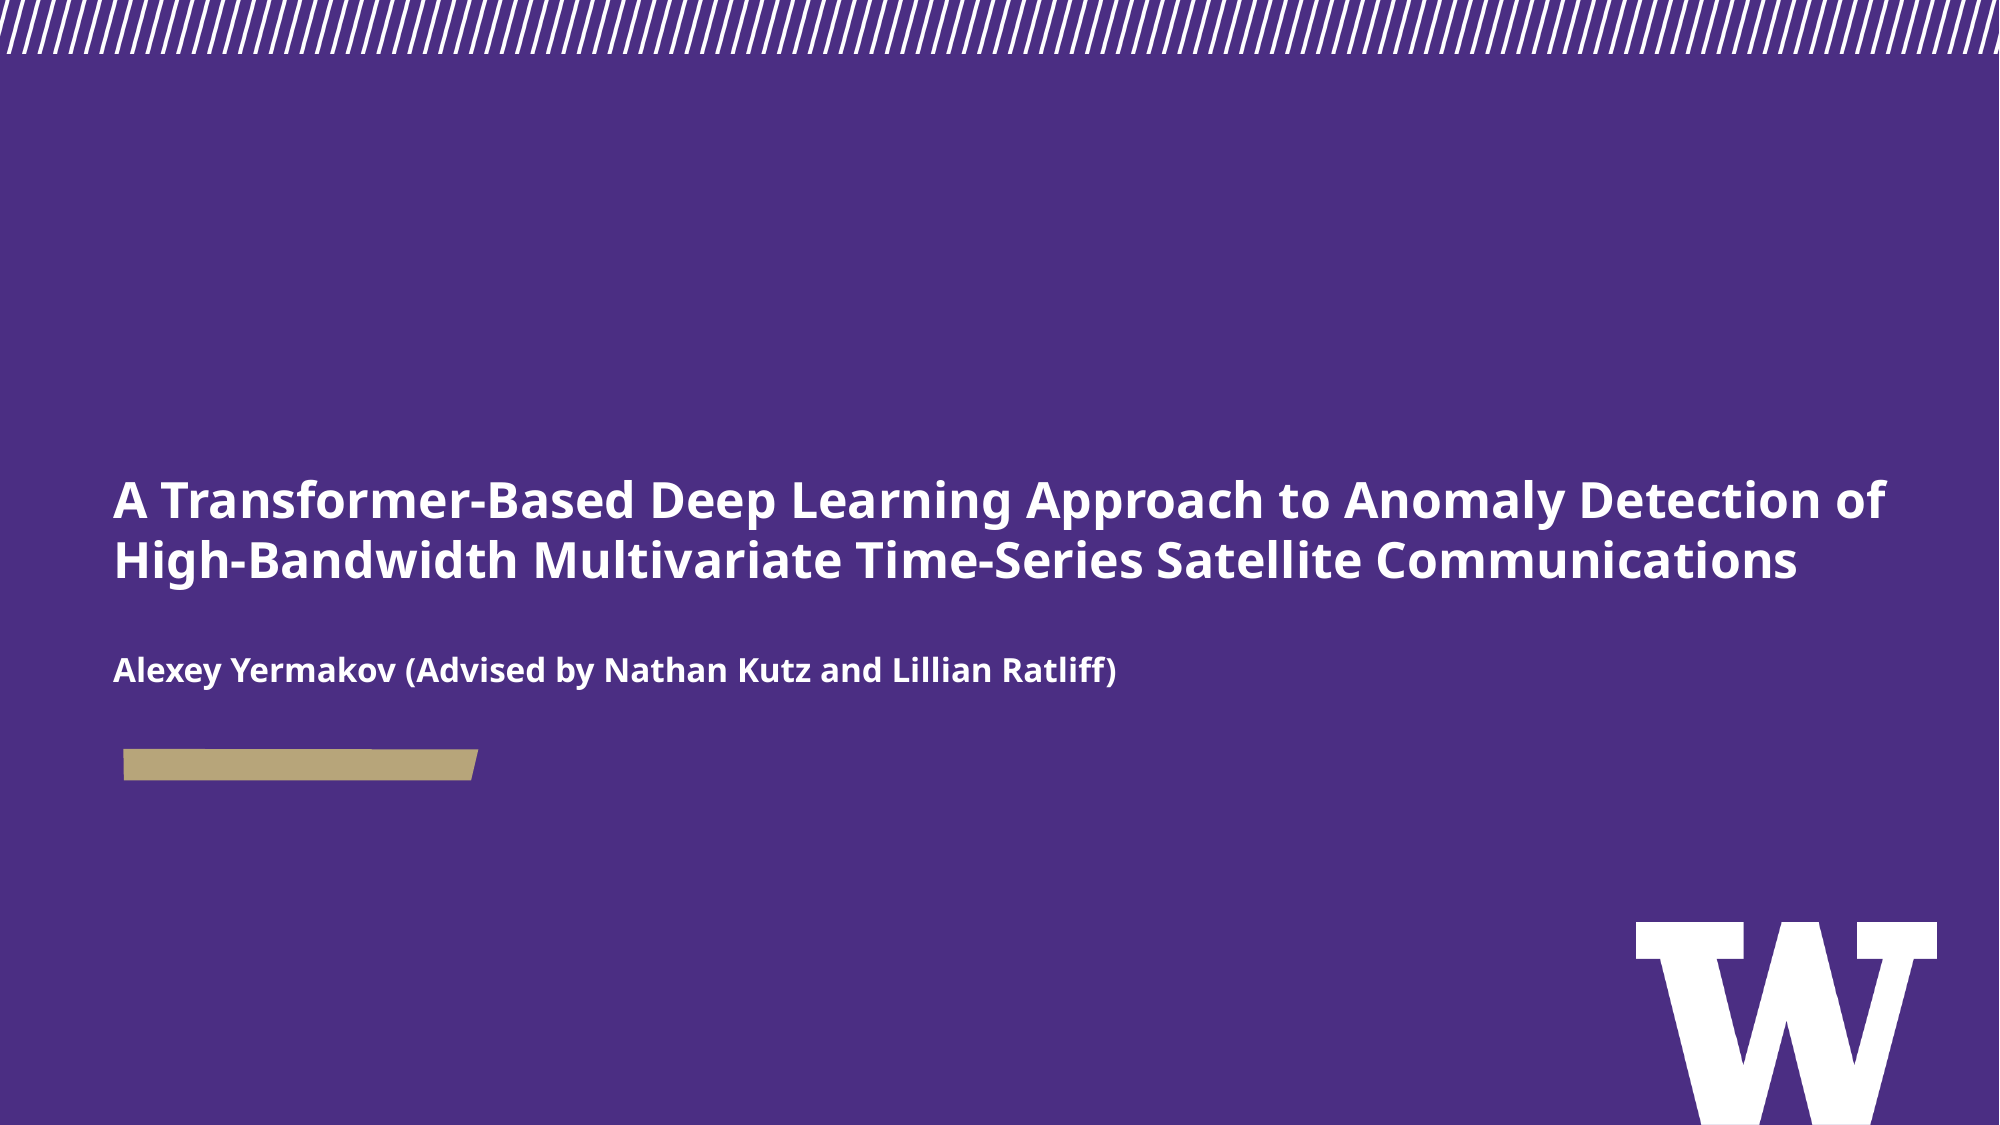

A Transformer-Based Deep Learning Approach to Anomaly Detection of High-Bandwidth Multivariate Time-Series Satellite Communications
# Alexey Yermakov (Advised by Nathan Kutz and Lillian Ratliff)